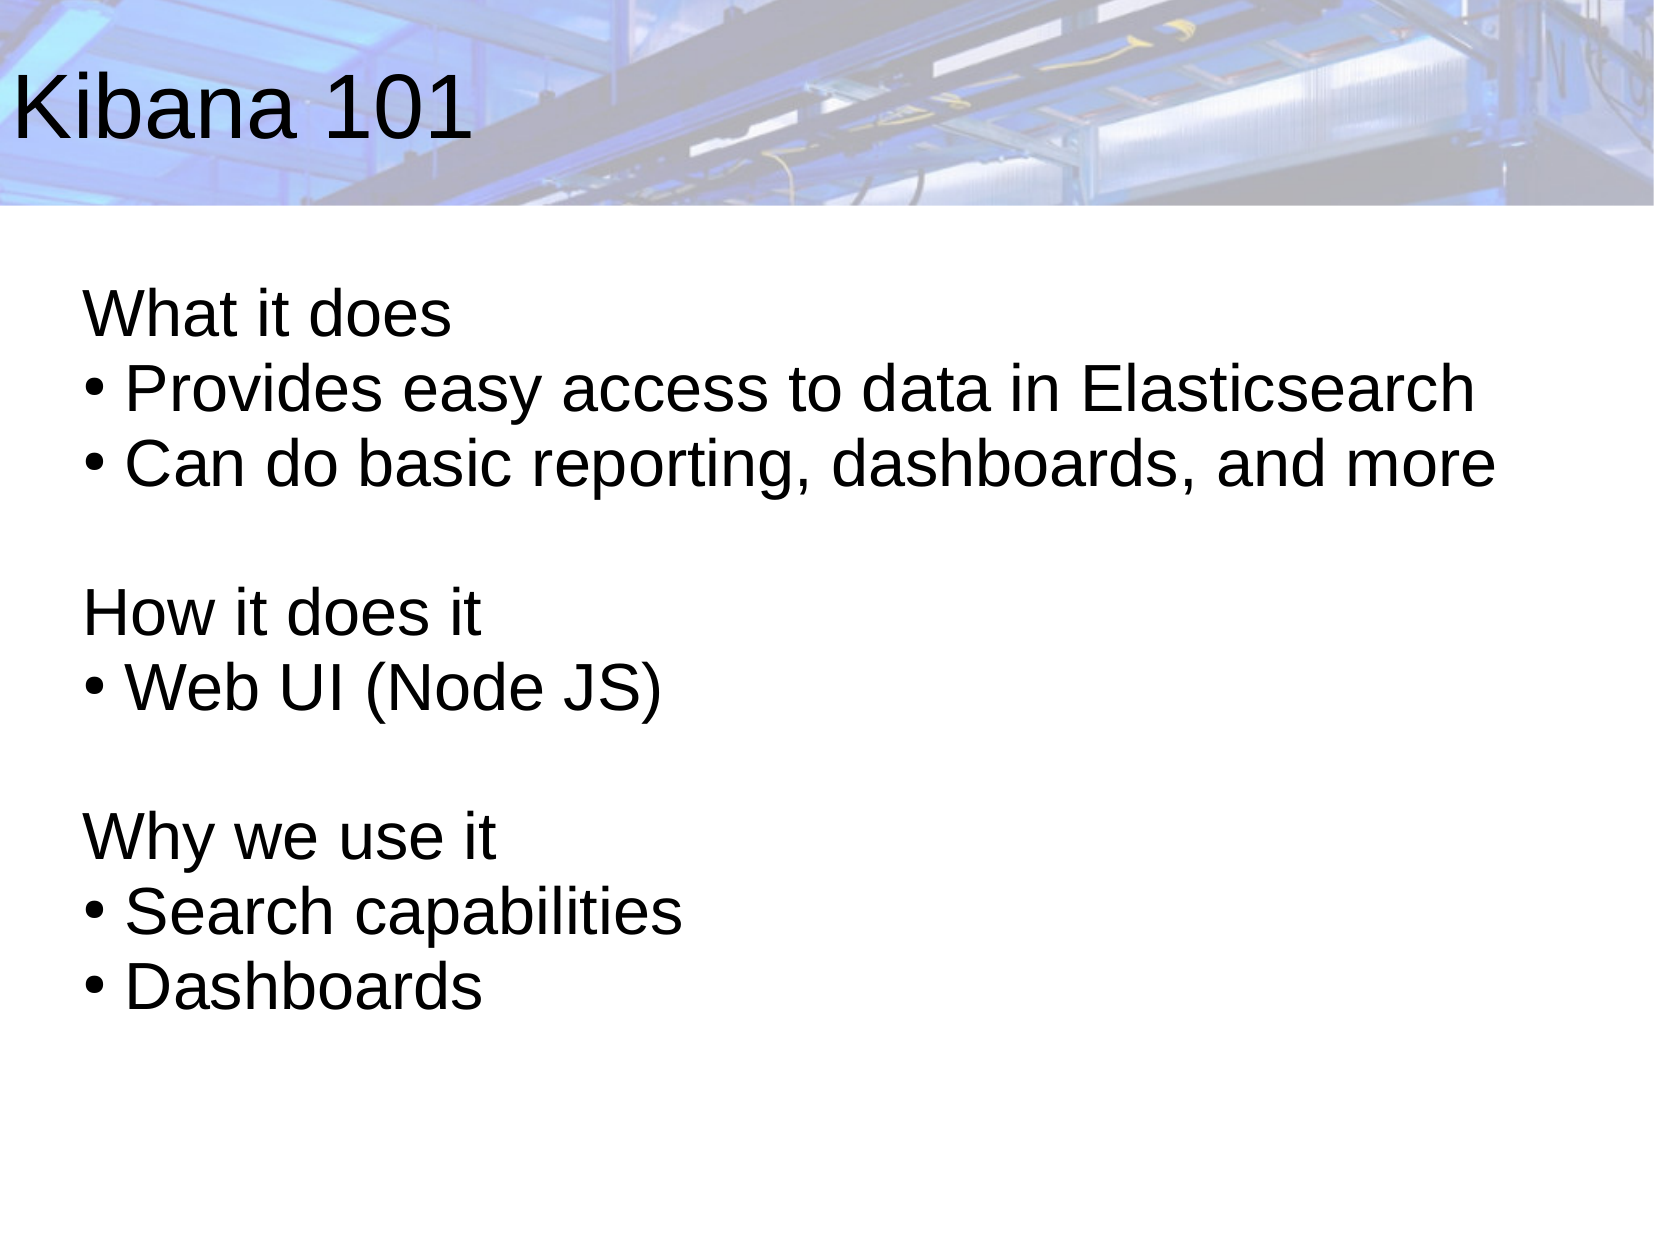

# Kibana 101
What it does
 Provides easy access to data in Elasticsearch
 Can do basic reporting, dashboards, and more
How it does it
 Web UI (Node JS)
Why we use it
 Search capabilities
 Dashboards